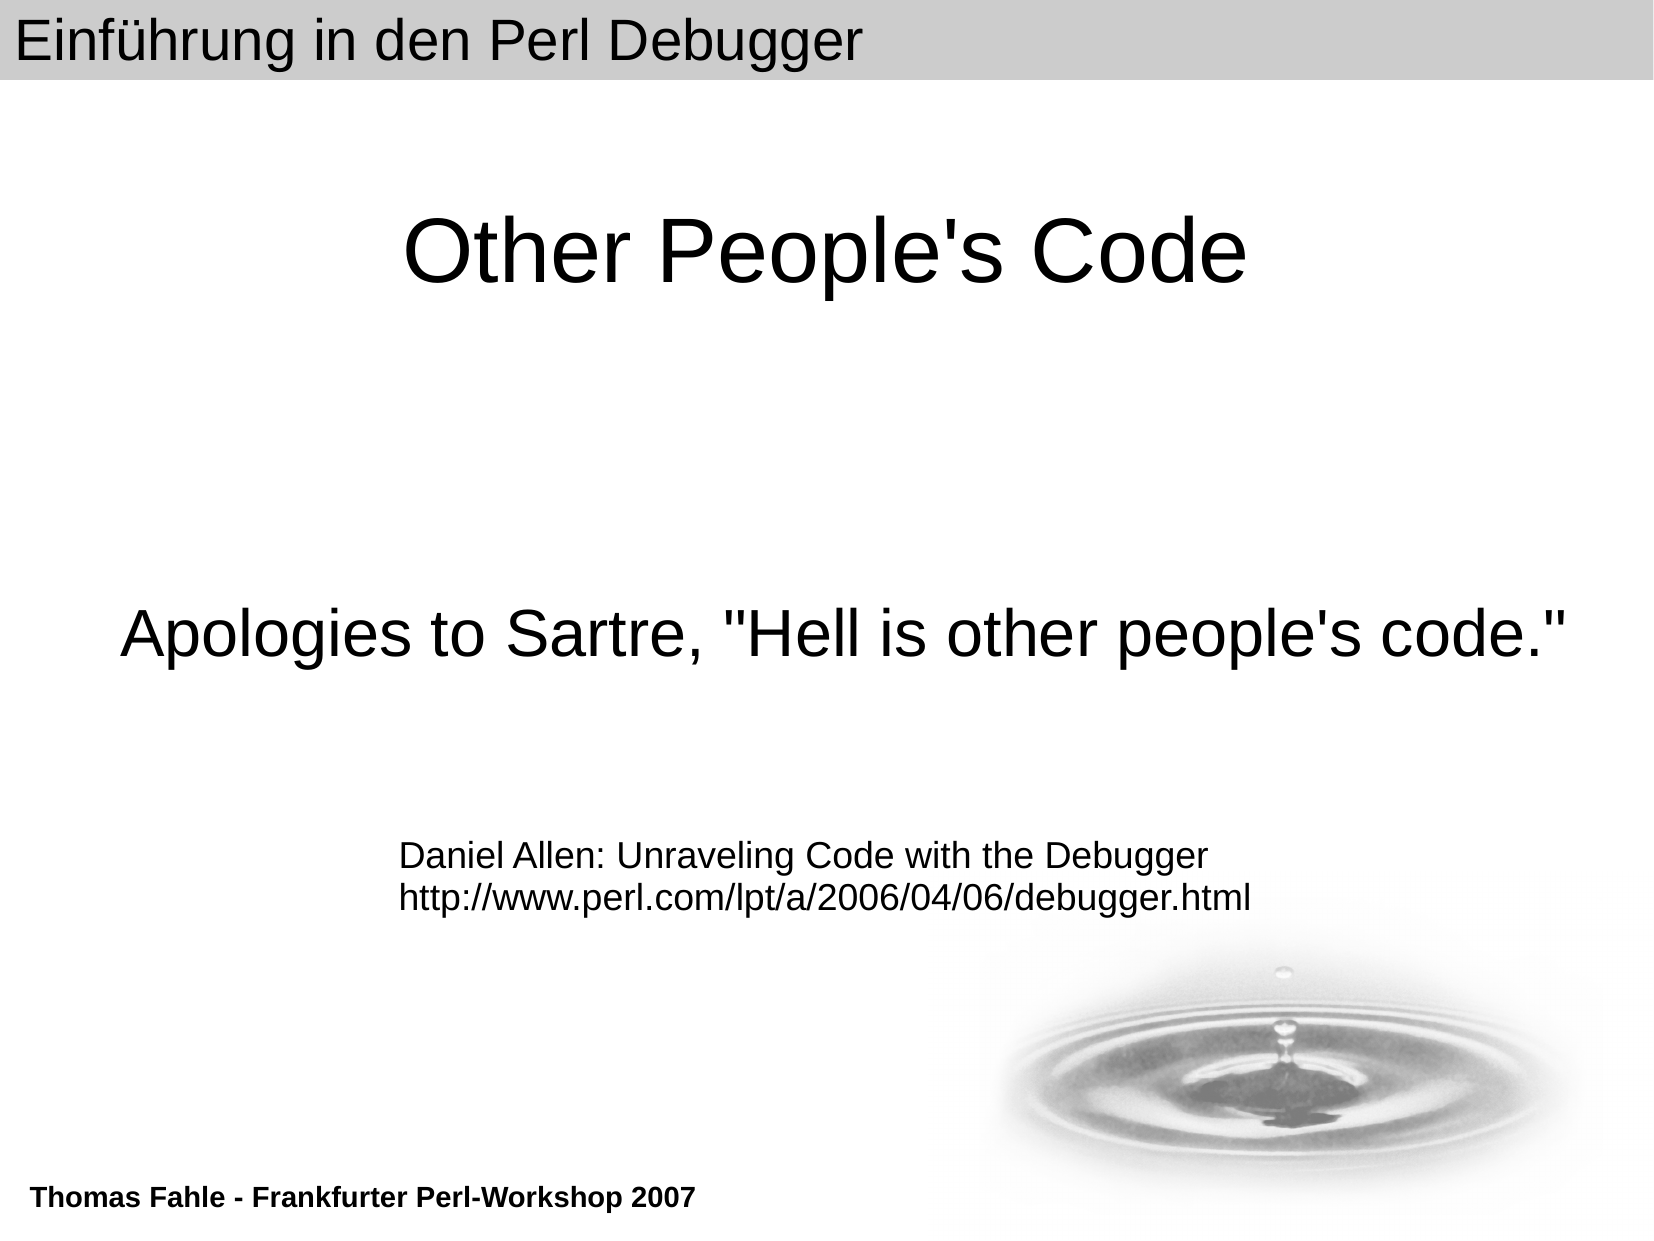

# Other People's Code
Apologies to Sartre, "Hell is other people's code."
Daniel Allen: Unraveling Code with the Debugger
http://www.perl.com/lpt/a/2006/04/06/debugger.html